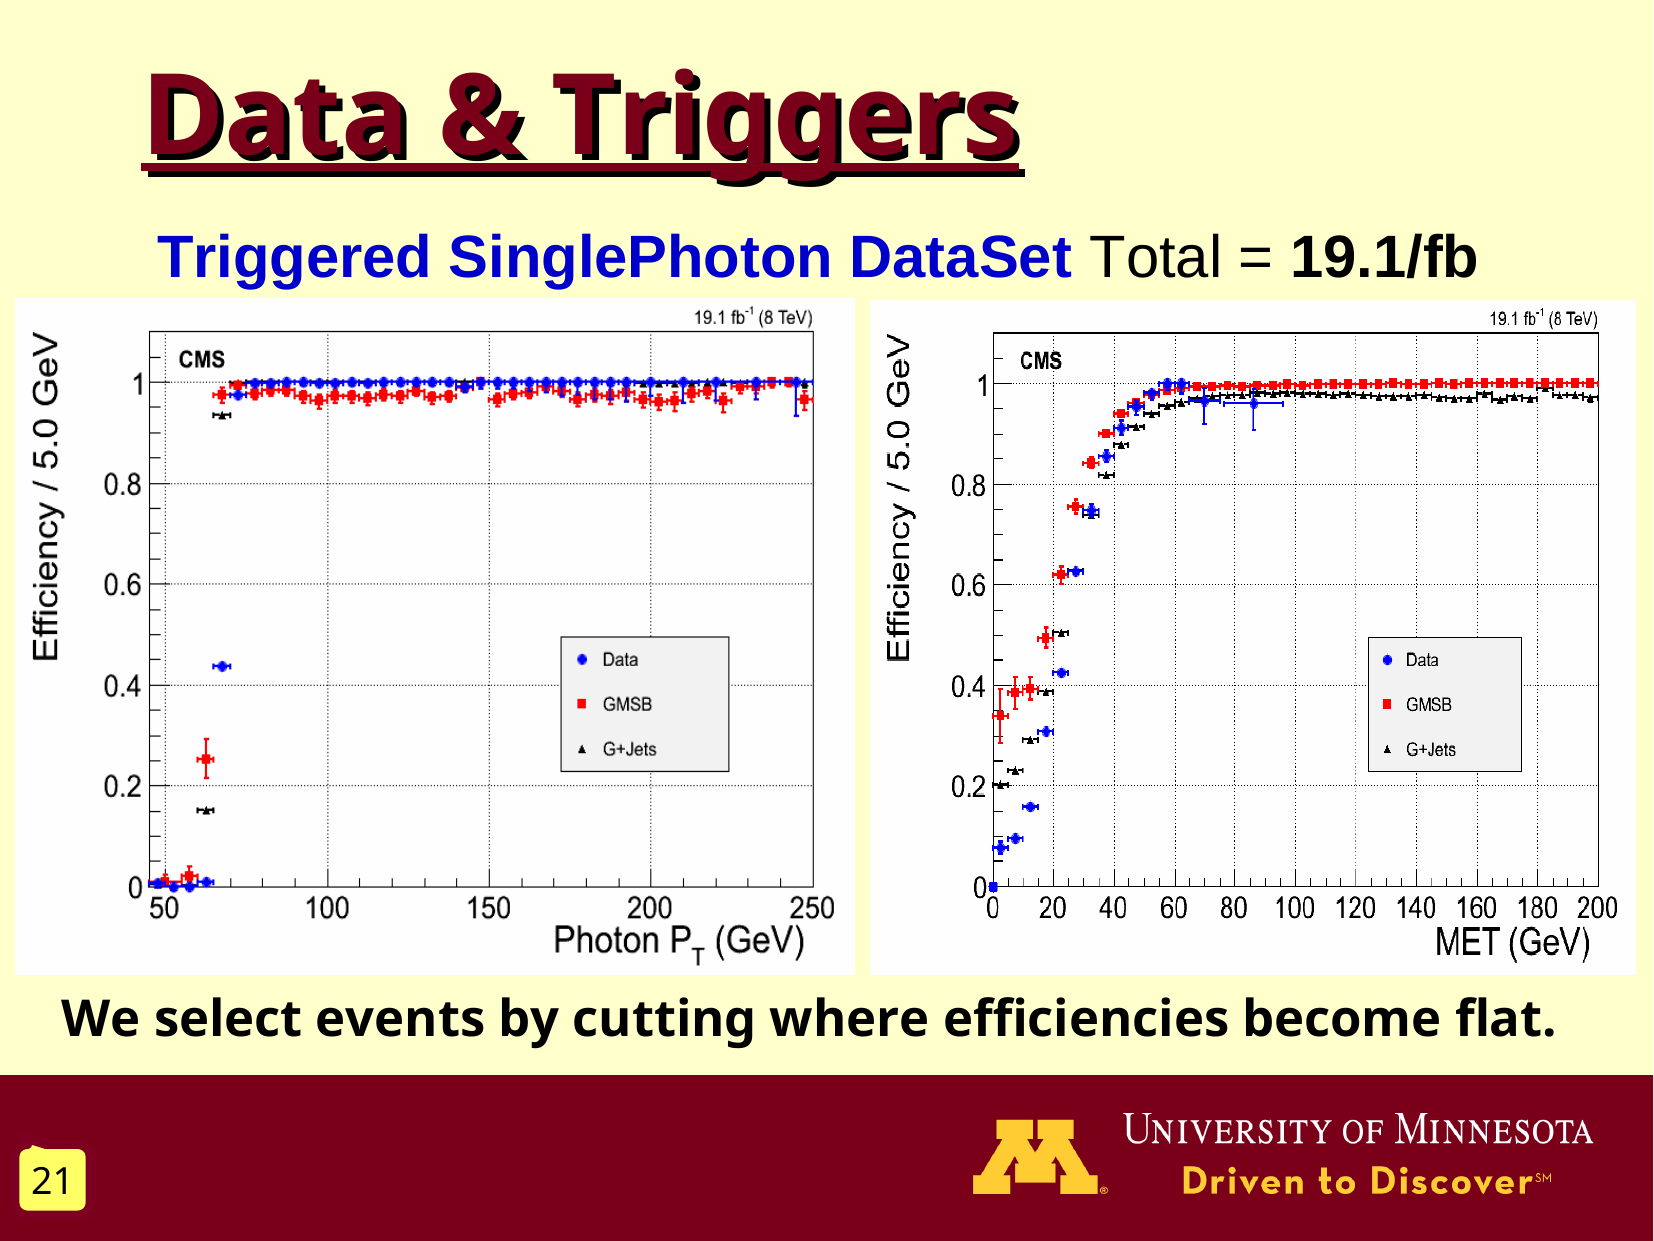

# Data & Triggers
Triggered SinglePhoton DataSet Total = 19.1/fb
We select events by cutting where efficiencies become flat.
21